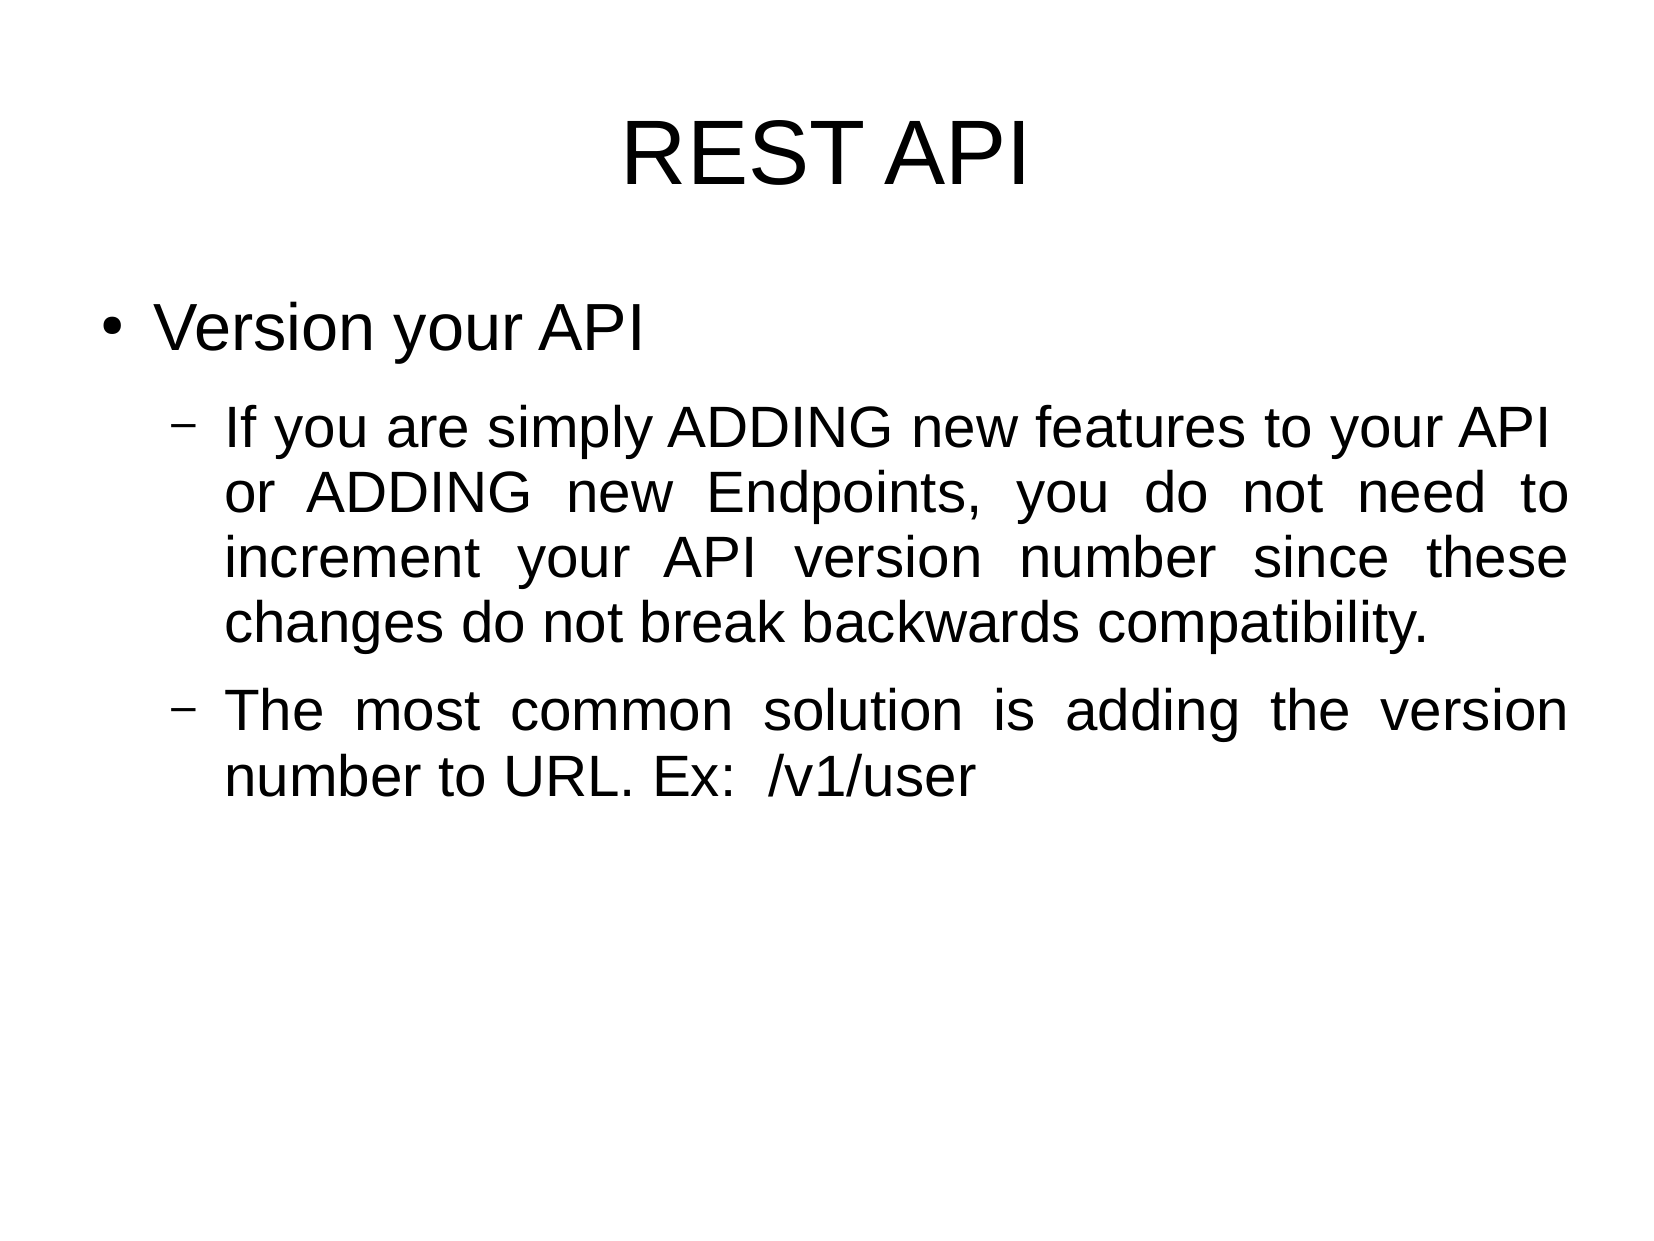

# REST API
Version your API
If you are simply ADDING new features to your API or ADDING new Endpoints, you do not need to increment your API version number since these changes do not break backwards compatibility.
The most common solution is adding the version number to URL. Ex: /v1/user